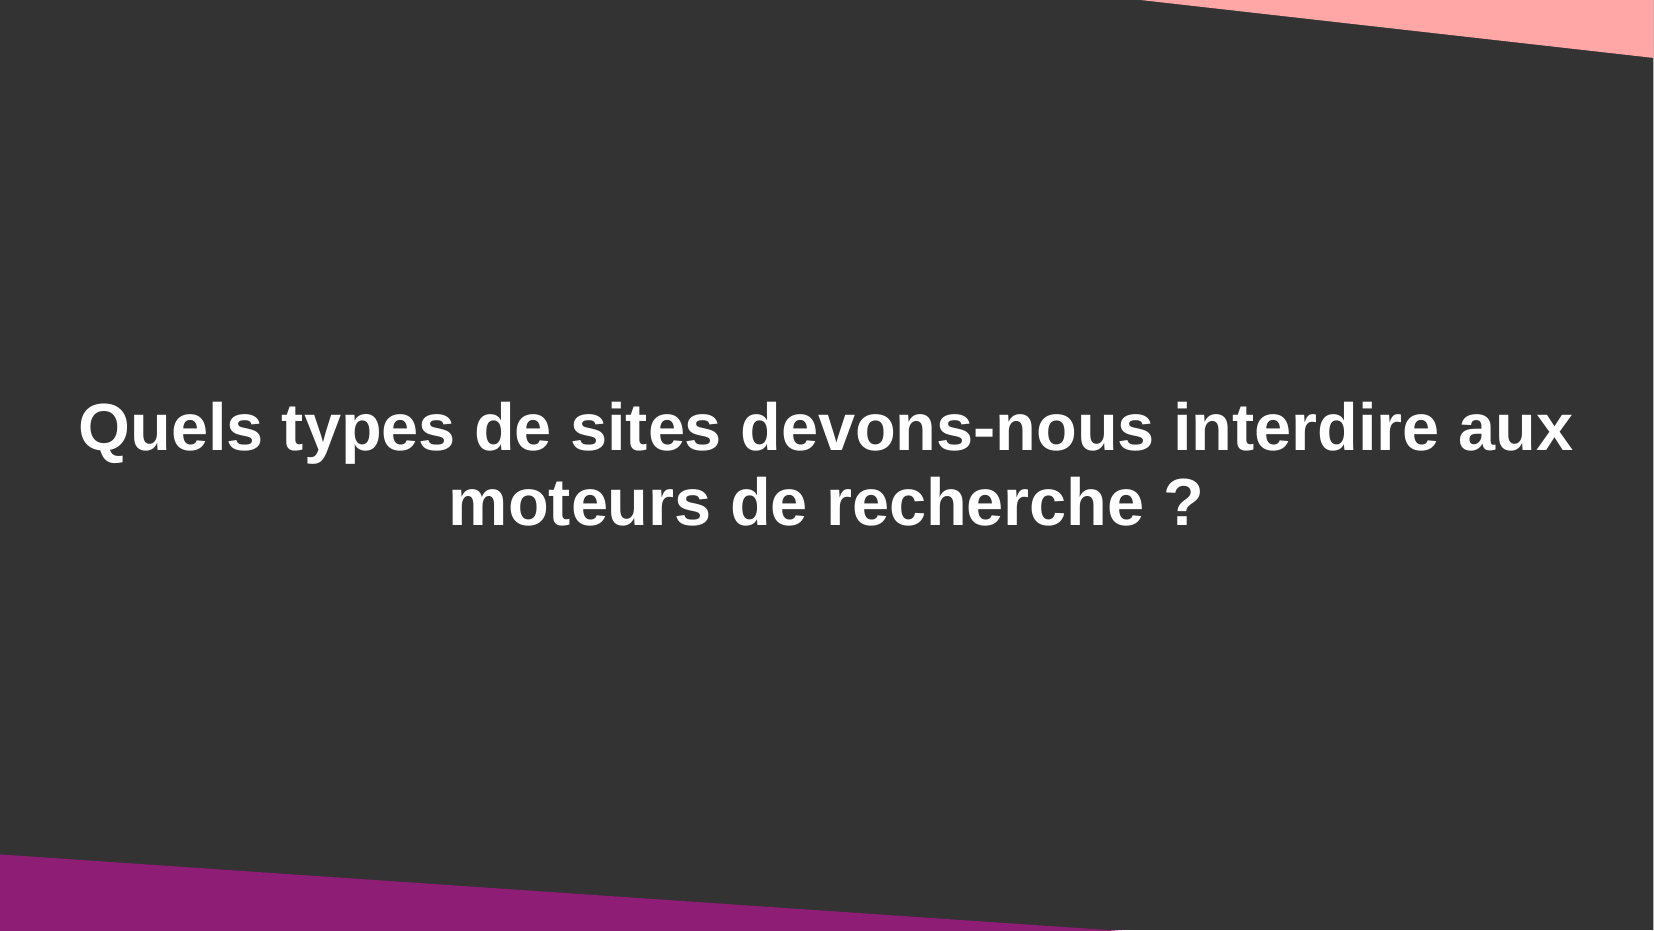

# Quels types de sites devons-nous interdire aux moteurs de recherche ?